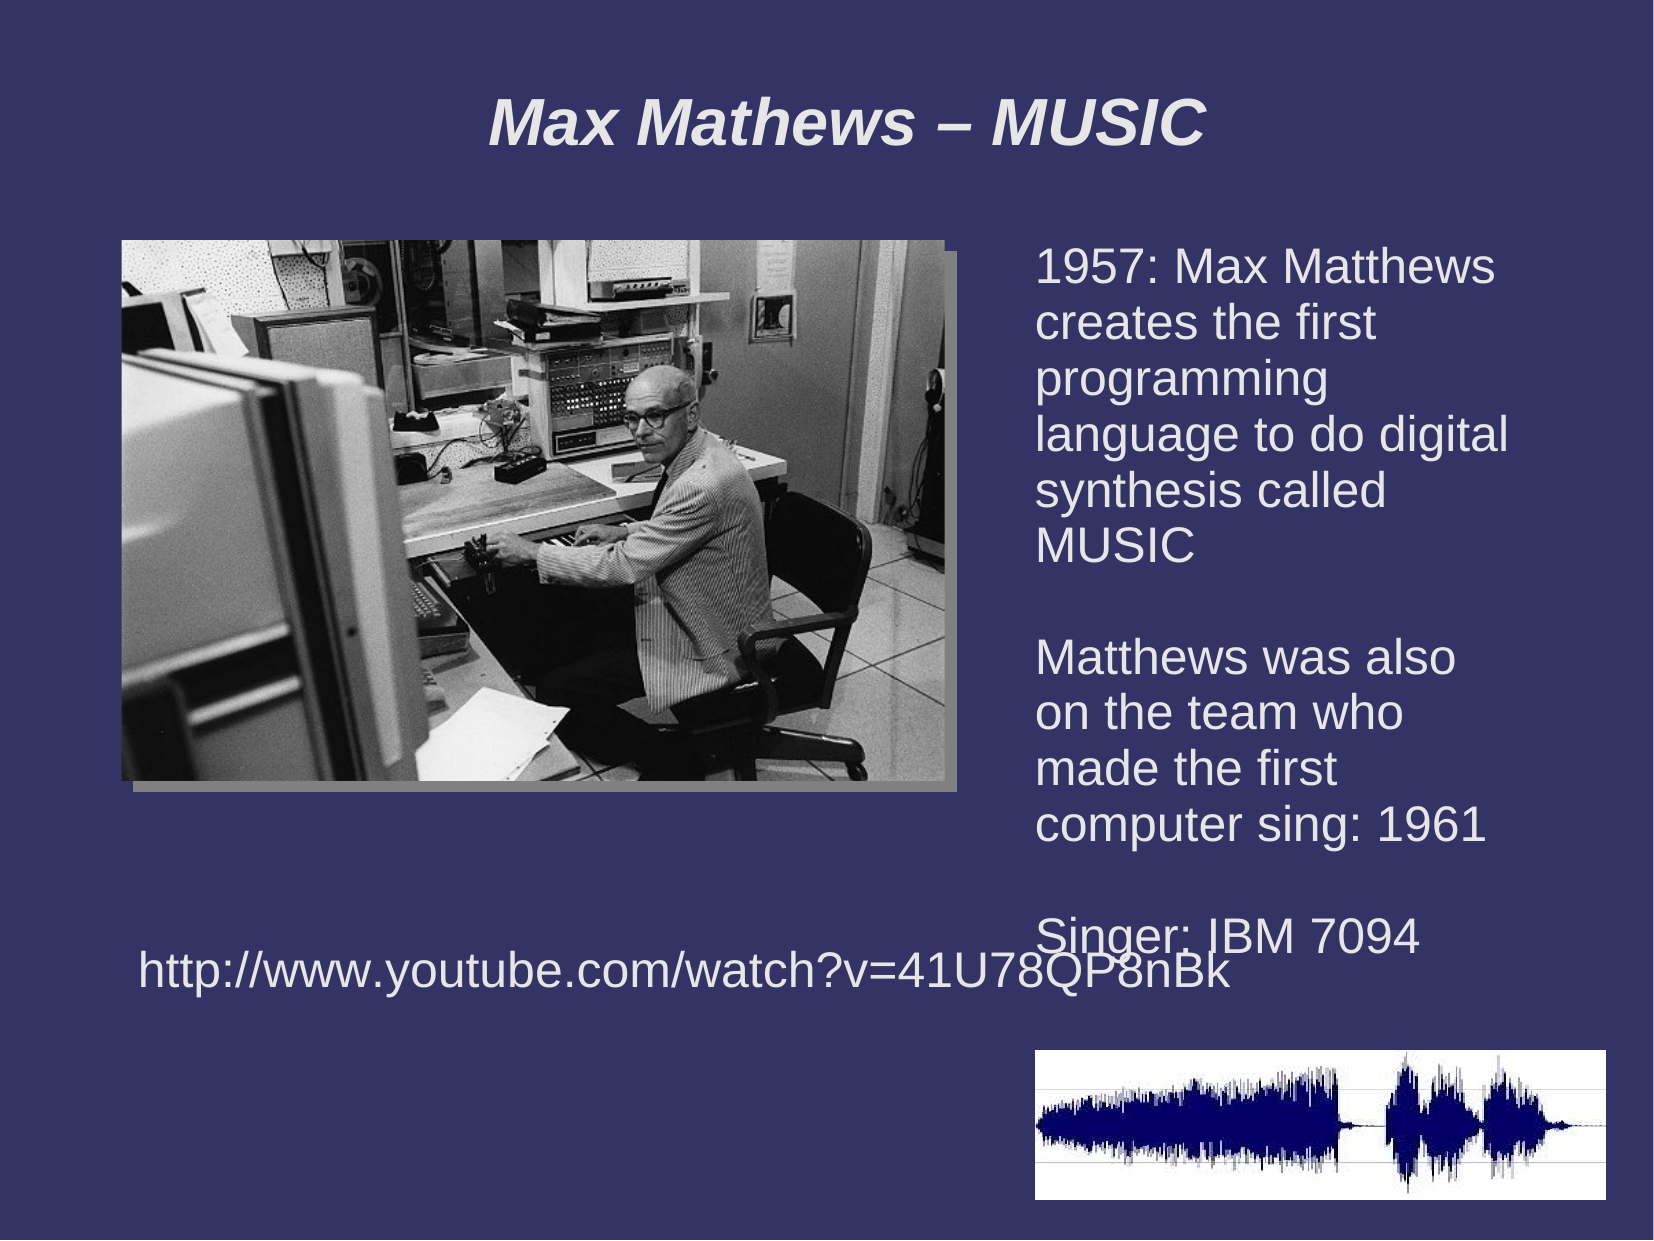

# Max Mathews – MUSIC
1957: Max Matthews creates the first programming language to do digital synthesis called MUSIC
Matthews was also on the team who made the first computer sing: 1961
Singer: IBM 7094
http://www.youtube.com/watch?v=41U78QP8nBk